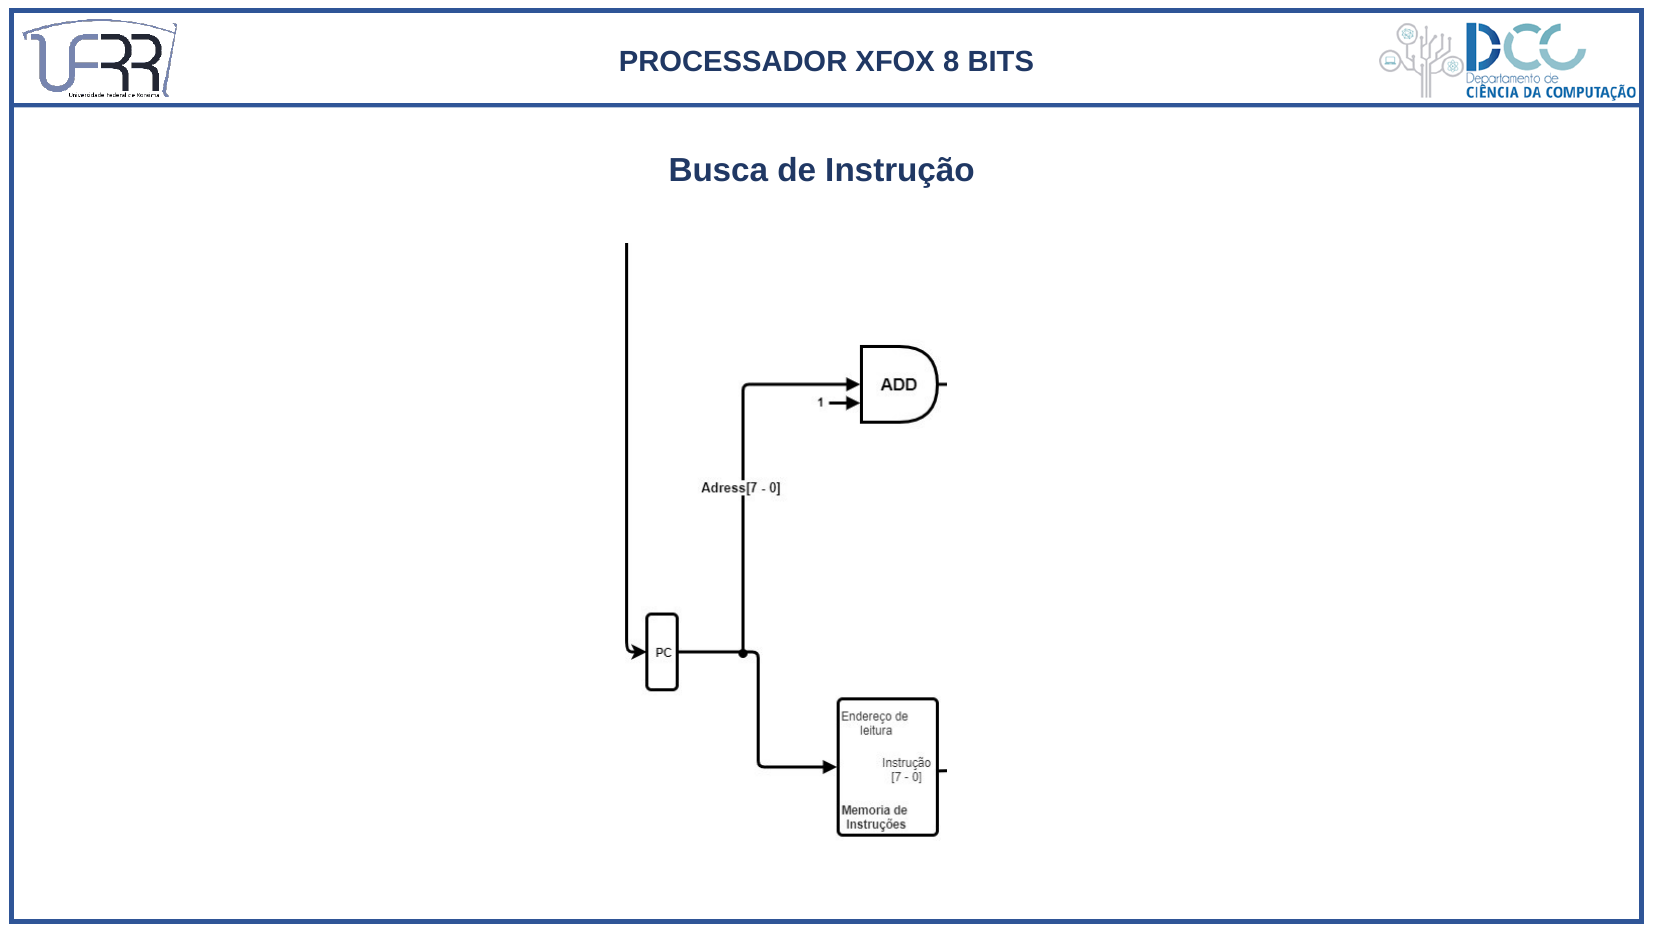

PROCESSADOR XFOX 8 BITS
Busca de Instrução